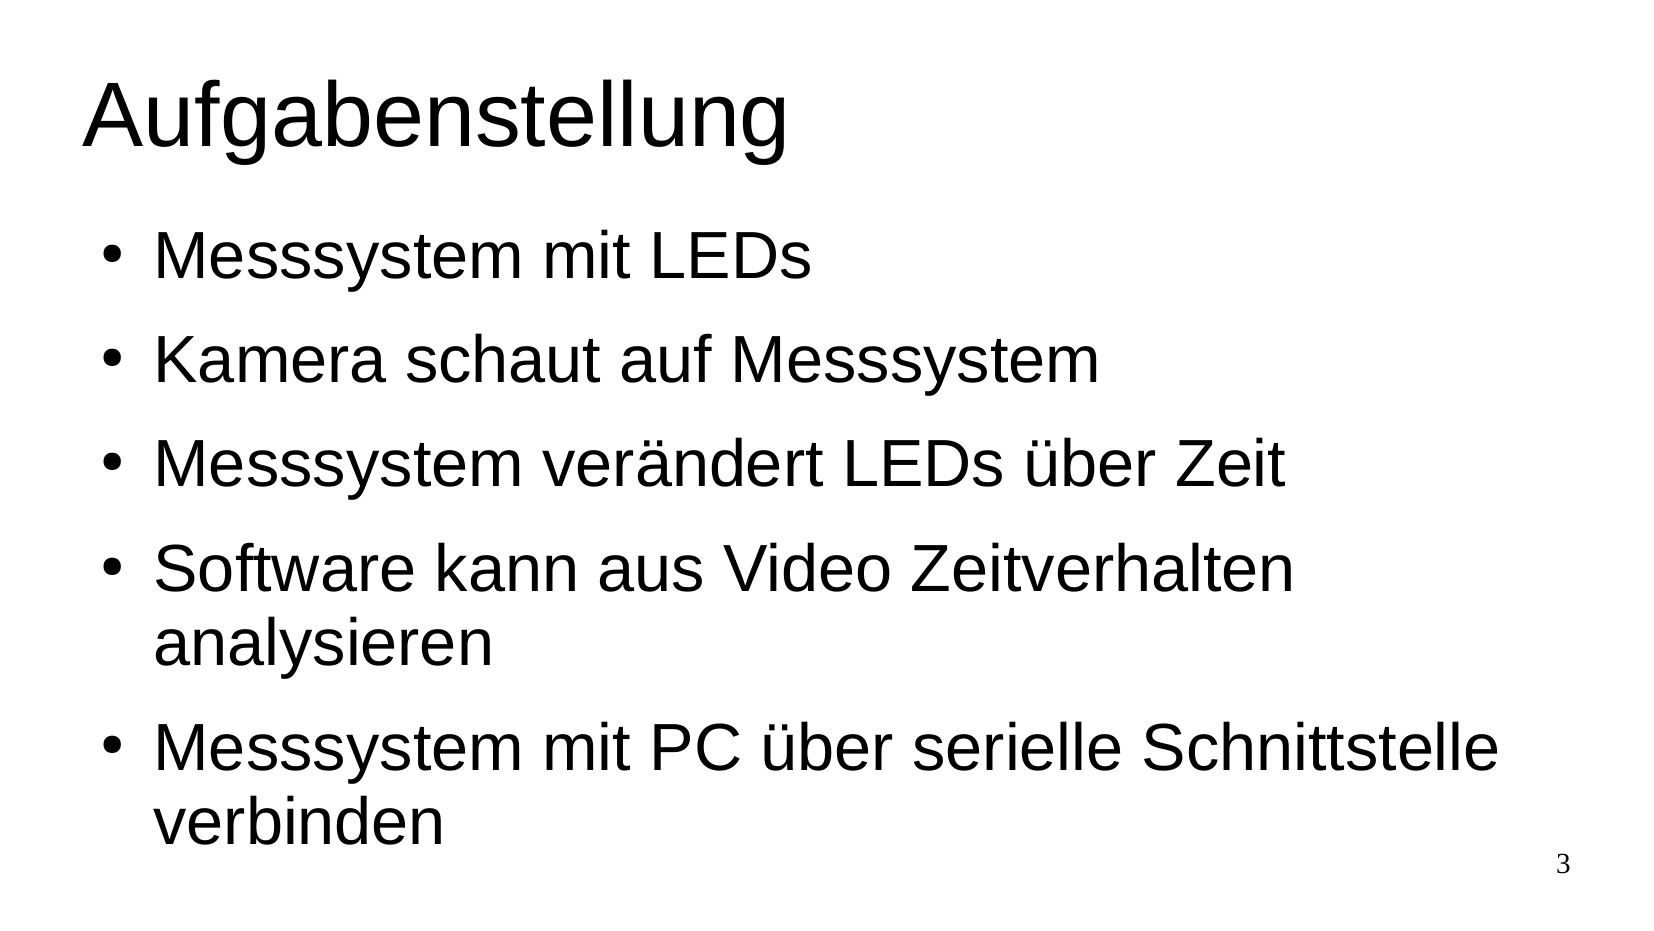

# Aufgabenstellung
Messsystem mit LEDs
Kamera schaut auf Messsystem
Messsystem verändert LEDs über Zeit
Software kann aus Video Zeitverhalten analysieren
Messsystem mit PC über serielle Schnittstelle verbinden
3